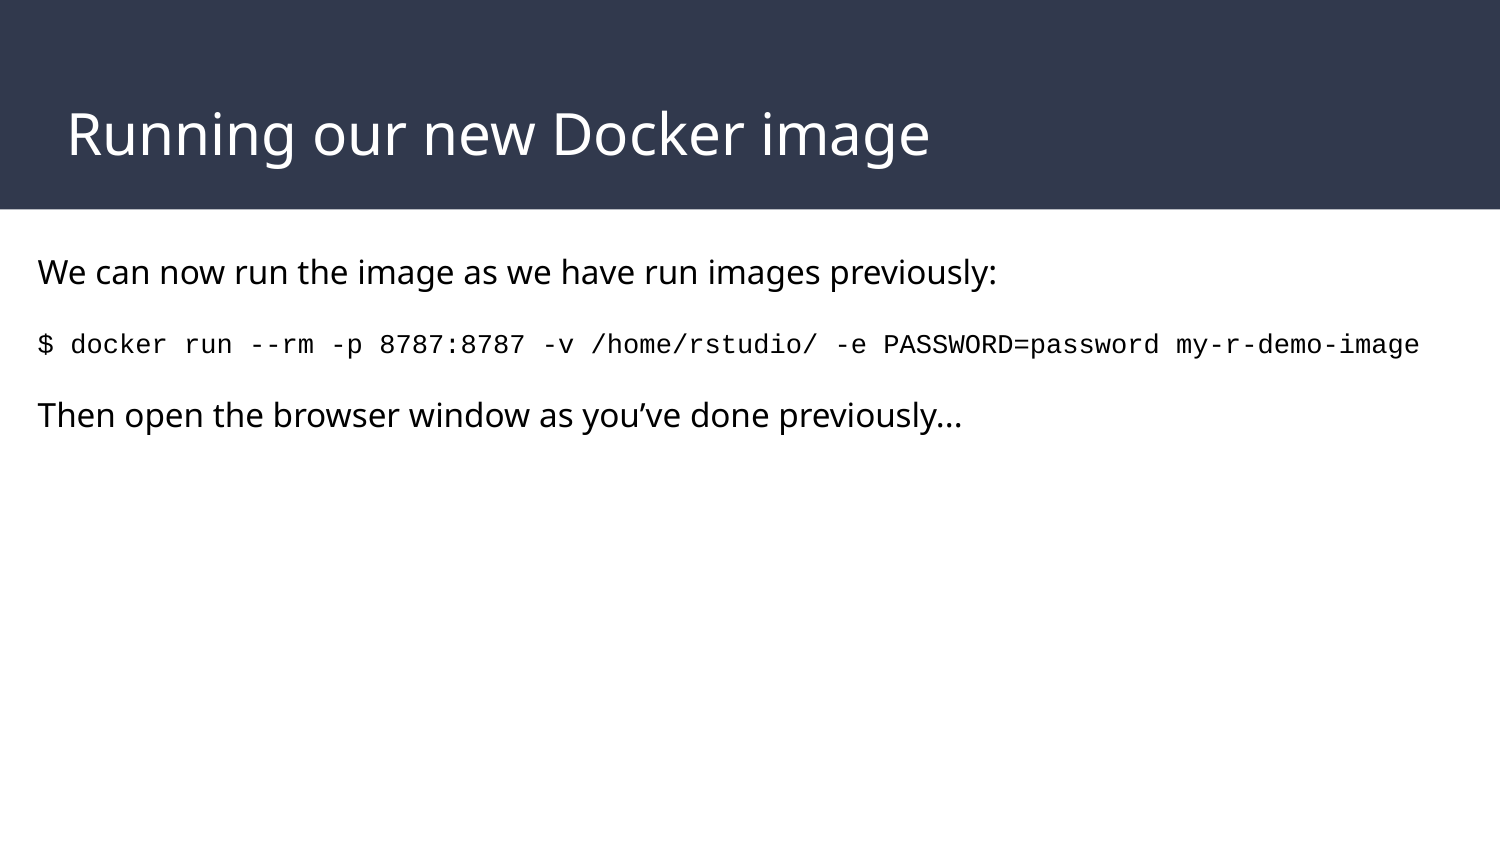

# Running our new Docker image
We can now run the image as we have run images previously:
$ docker run --rm -p 8787:8787 -v /home/rstudio/ -e PASSWORD=password my-r-demo-image
Then open the browser window as you’ve done previously...